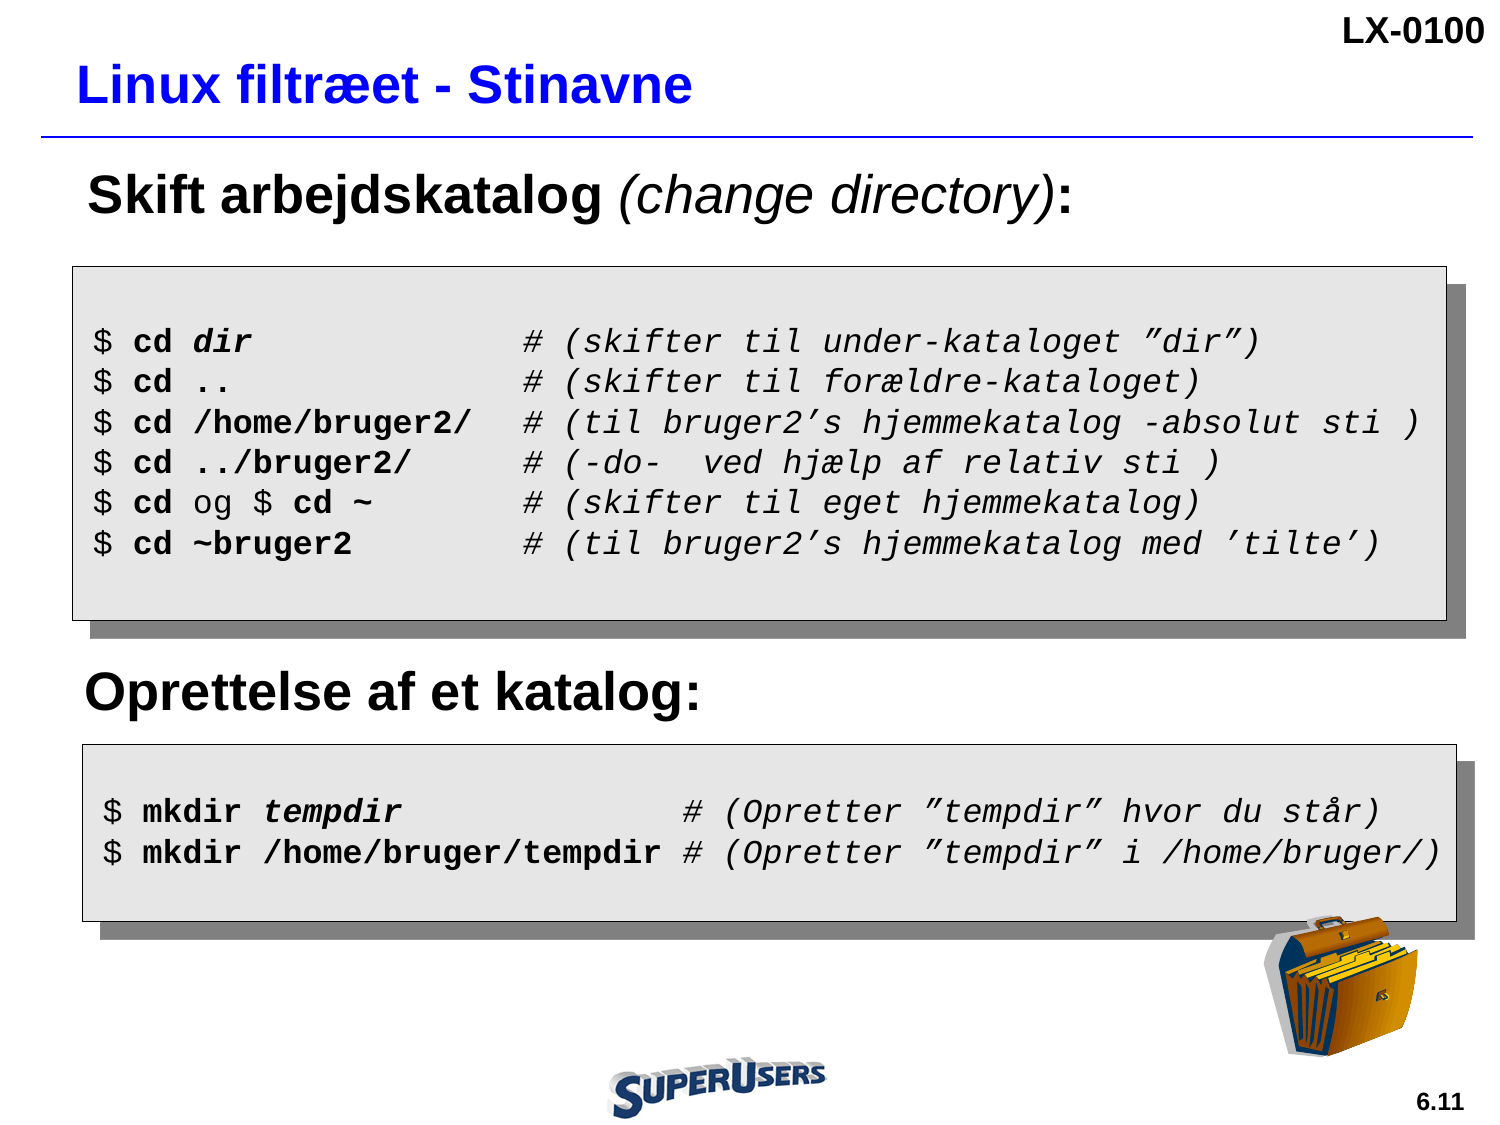

# Linux filtræet - Stinavne
 Skift arbejdskatalog (change directory):
 $ cd dir		# (skifter til under-kataloget ”dir”)
 $ cd ..		# (skifter til forældre-kataloget)
 $ cd /home/bruger2/ 	# (til bruger2’s hjemmekatalog -absolut sti )
 $ cd ../bruger2/ 	# (-do- ved hjælp af relativ sti )
 $ cd og $ cd ~	# (skifter til eget hjemmekatalog)
 $ cd ~bruger2	 	# (til bruger2’s hjemmekatalog med ’tilte’)
Oprettelse af et katalog:
 $ mkdir tempdir		# (Opretter ”tempdir” hvor du står)
 $ mkdir /home/bruger/tempdir # (Opretter ”tempdir” i /home/bruger/)